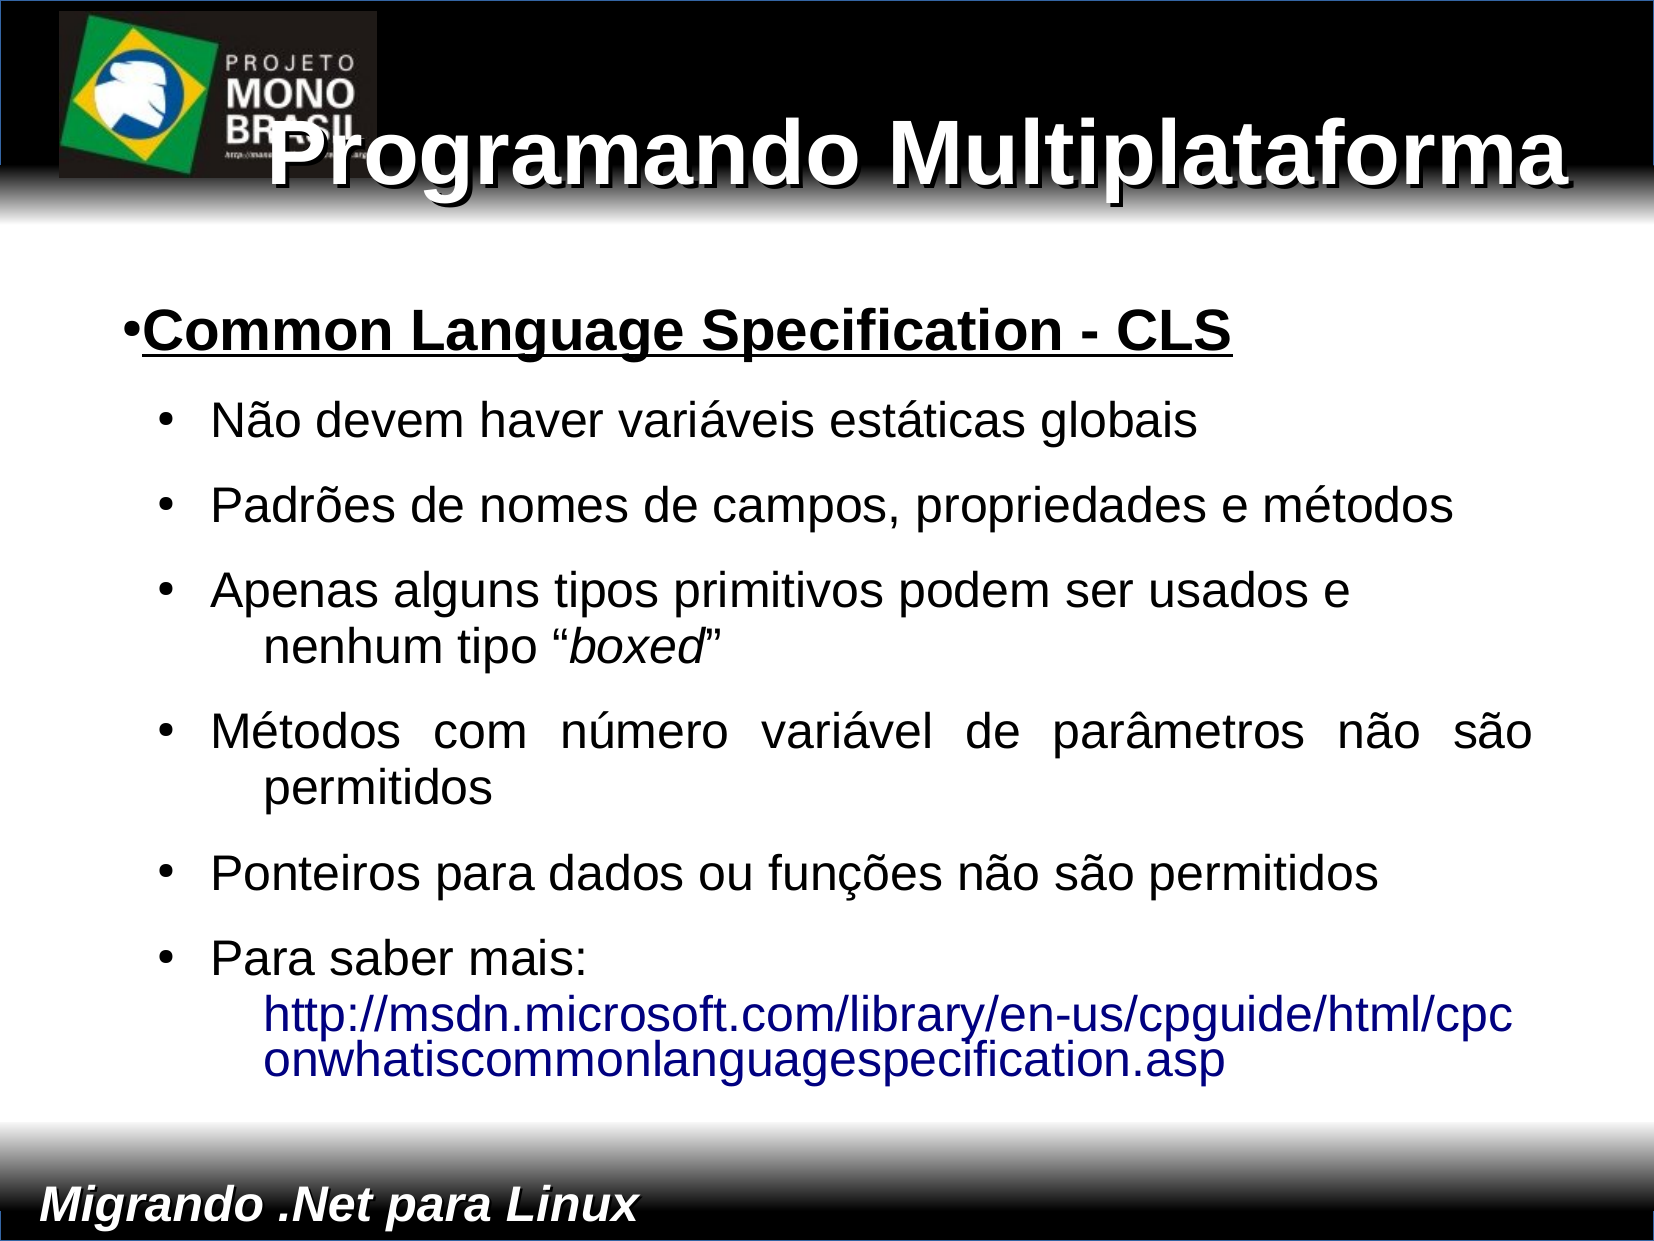

# Programando Multiplataforma
Common Language Specification - CLS
Não devem haver variáveis estáticas globais
Padrões de nomes de campos, propriedades e métodos
Apenas alguns tipos primitivos podem ser usados e nenhum tipo “boxed”
Métodos com número variável de parâmetros não são permitidos
Ponteiros para dados ou funções não são permitidos
Para saber mais: http://msdn.microsoft.com/library/en-us/cpguide/html/cpconwhatiscommonlanguagespecification.asp
Migrando .Net para Linux